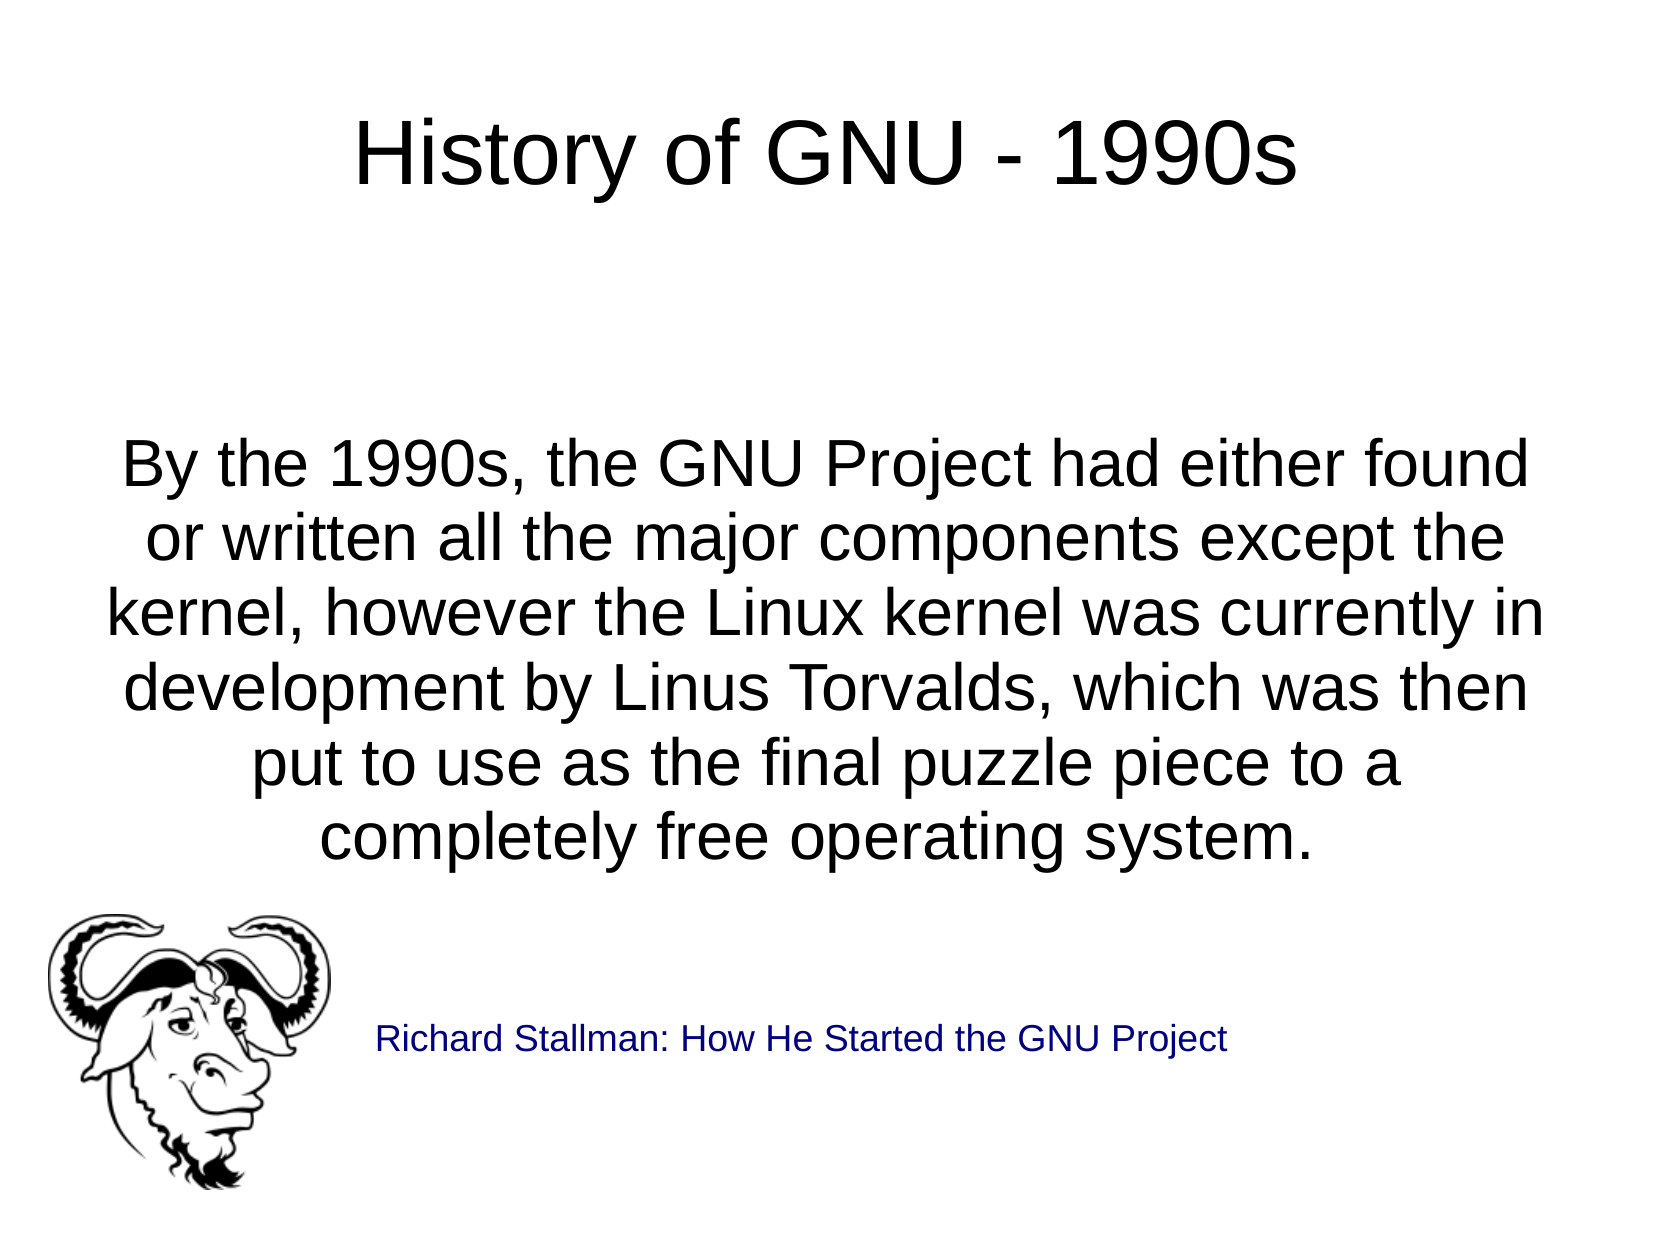

# History of GNU - 1990s
By the 1990s, the GNU Project had either found or written all the major components except the kernel, however the Linux kernel was currently in development by Linus Torvalds, which was then put to use as the final puzzle piece to a completely free operating system.
Richard Stallman: How He Started the GNU Project